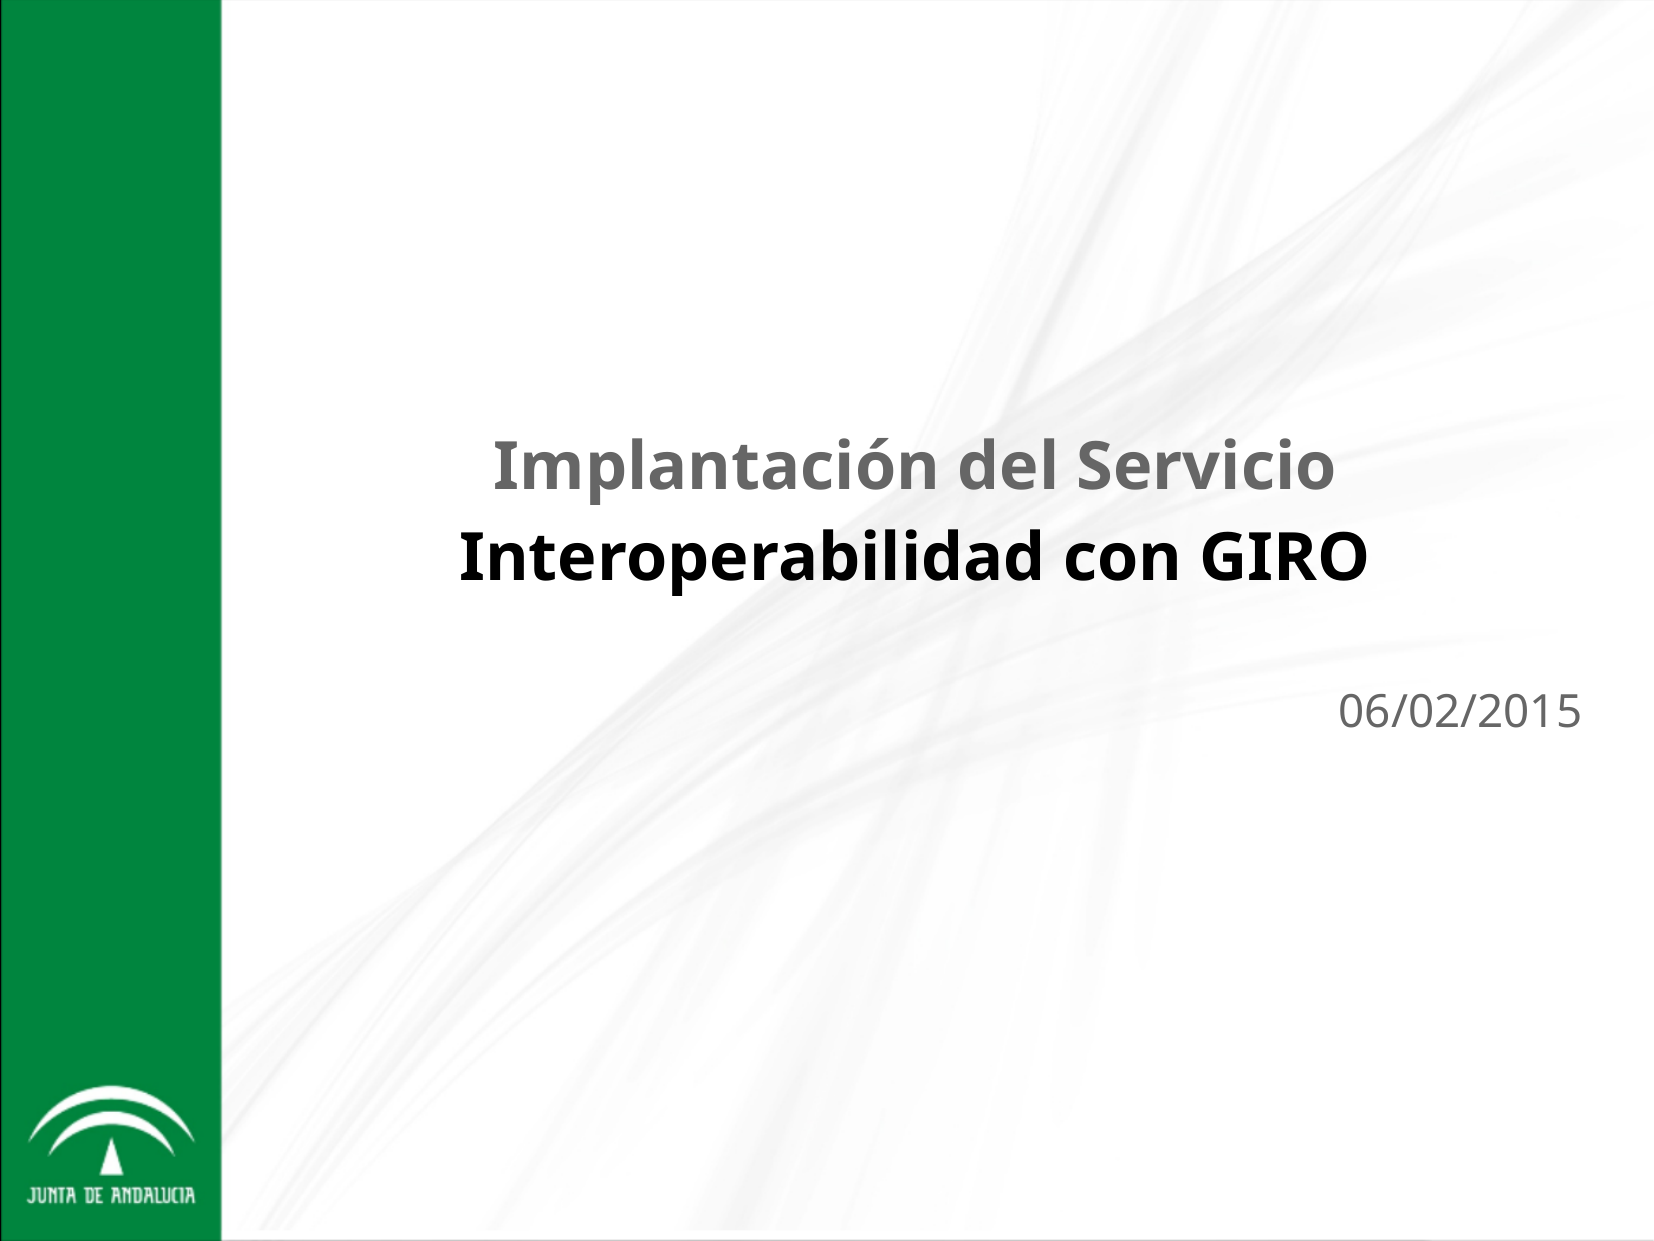

# Implantación del Servicio Interoperabilidad con GIRO
06/02/2015